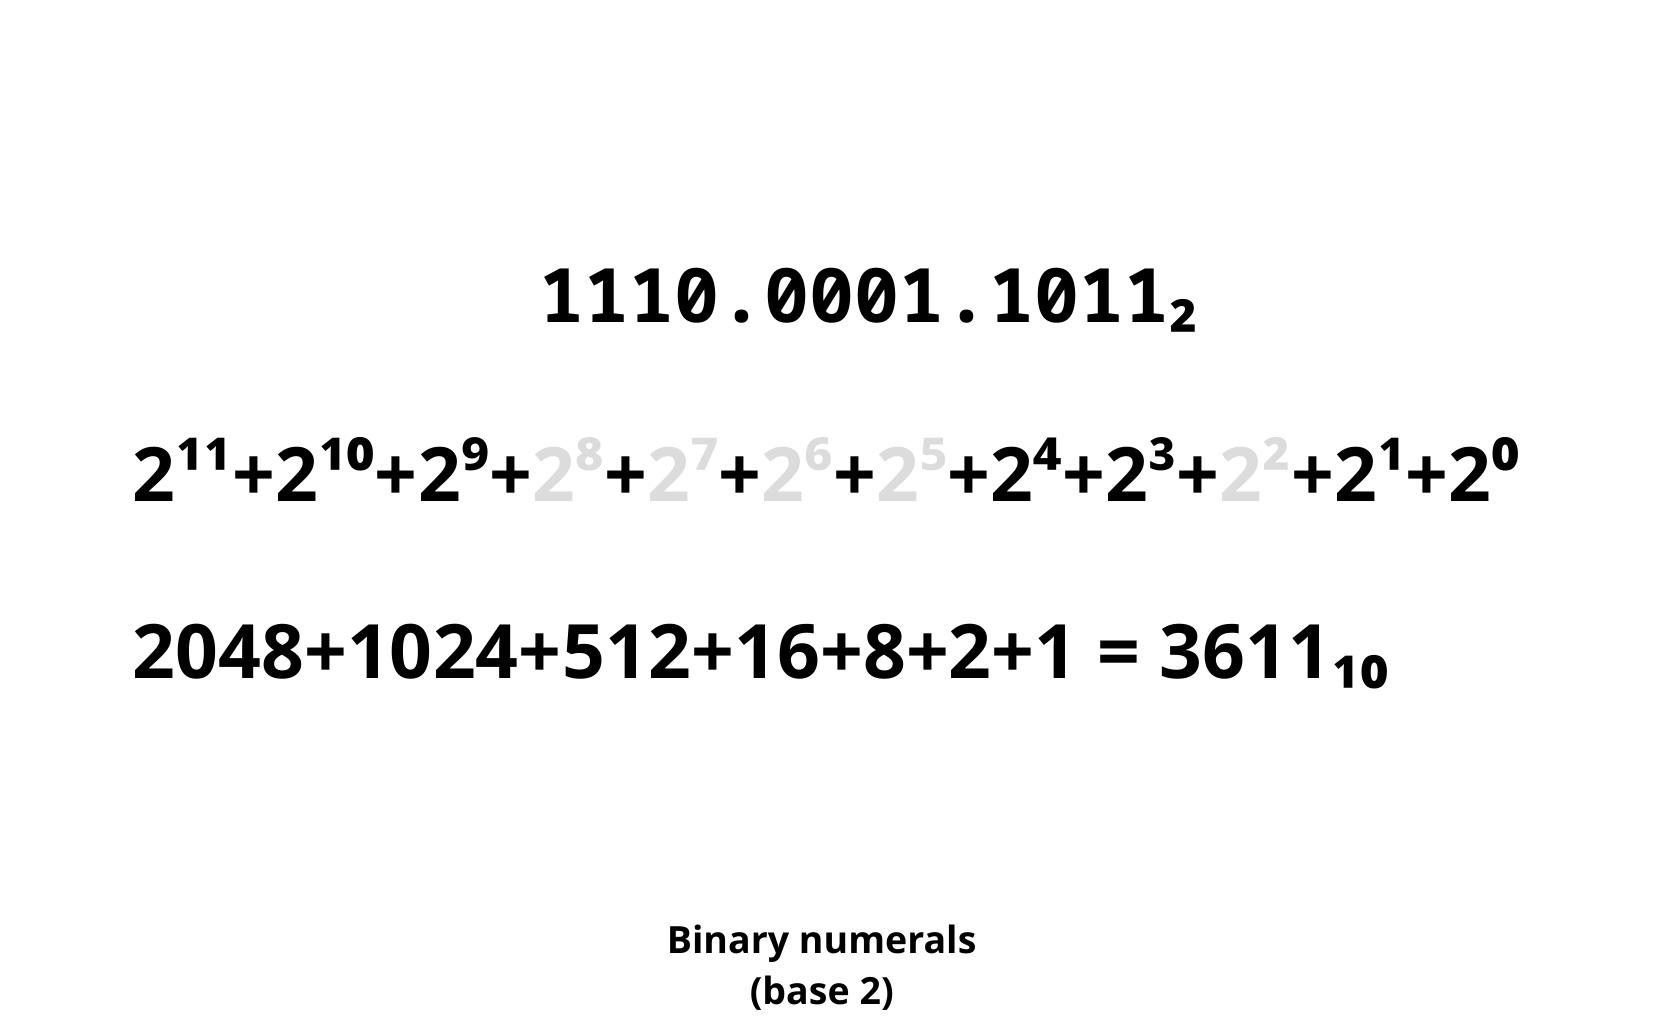

1110.0001.1011₂
2¹¹+2¹⁰+2⁹+2⁸+2⁷+2⁶+2⁵+2⁴+2³+2²+2¹+2⁰
2048+1024+512+16+8+2+1 = 3611₁₀
Binary numerals
(base 2)